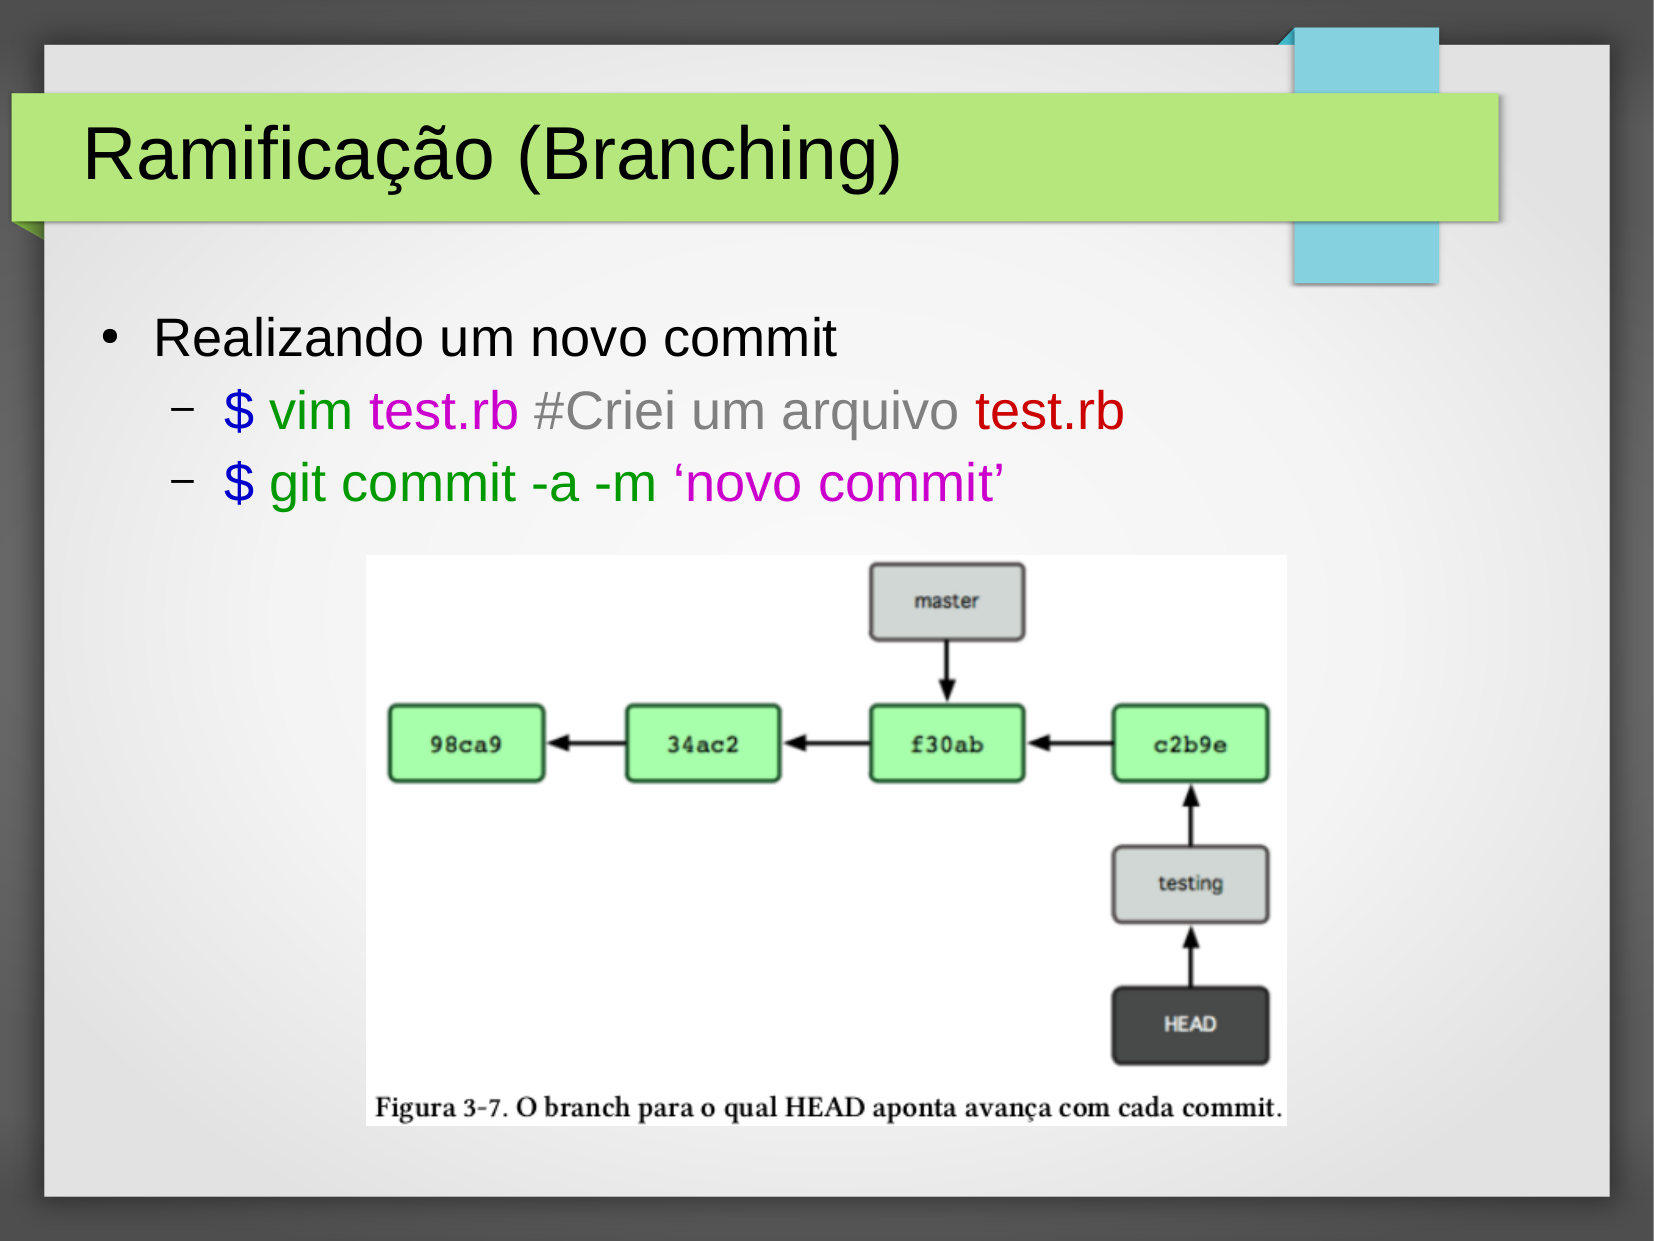

# Ramificação (Branching)
Realizando um novo commit
$ vim test.rb #Criei um arquivo test.rb
$ git commit -a -m ‘novo commit’